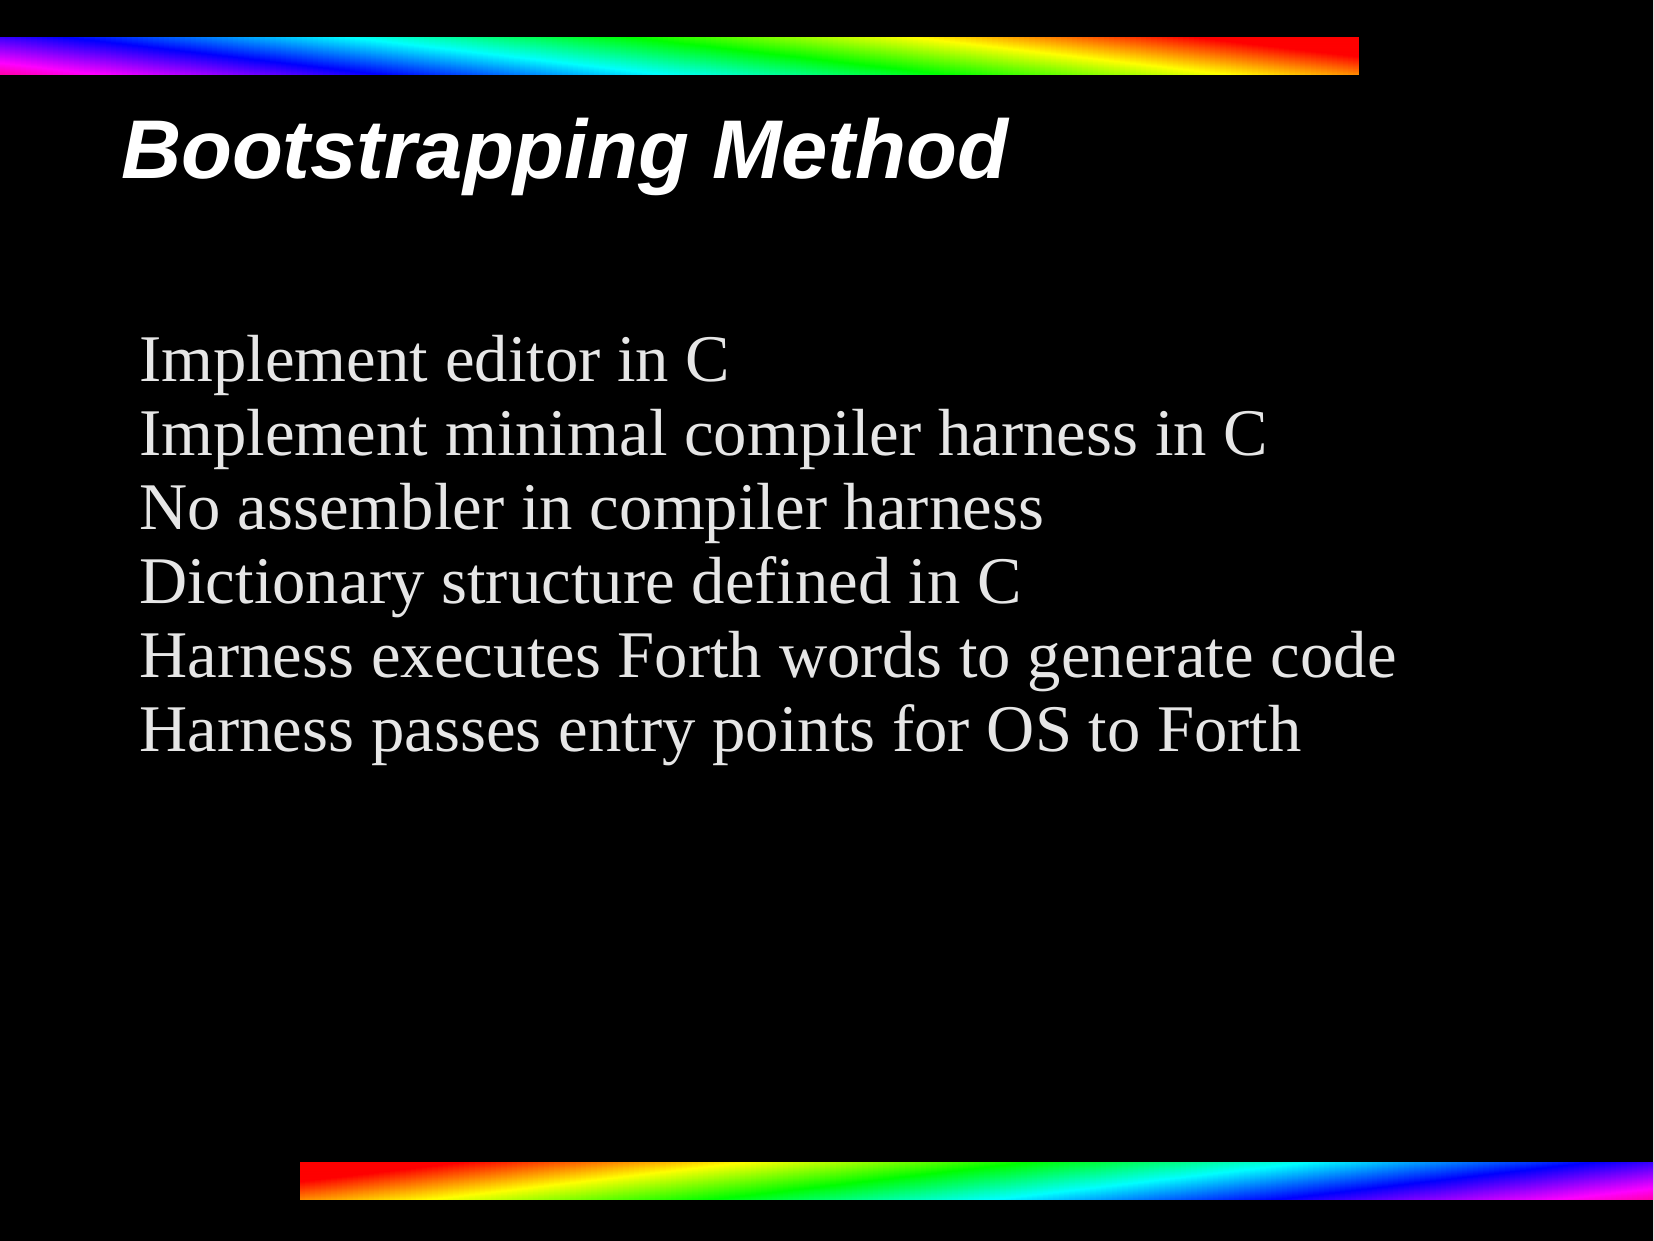

# Bootstrapping Method
Implement editor in C
Implement minimal compiler harness in C
No assembler in compiler harness
Dictionary structure defined in C
Harness executes Forth words to generate code
Harness passes entry points for OS to Forth